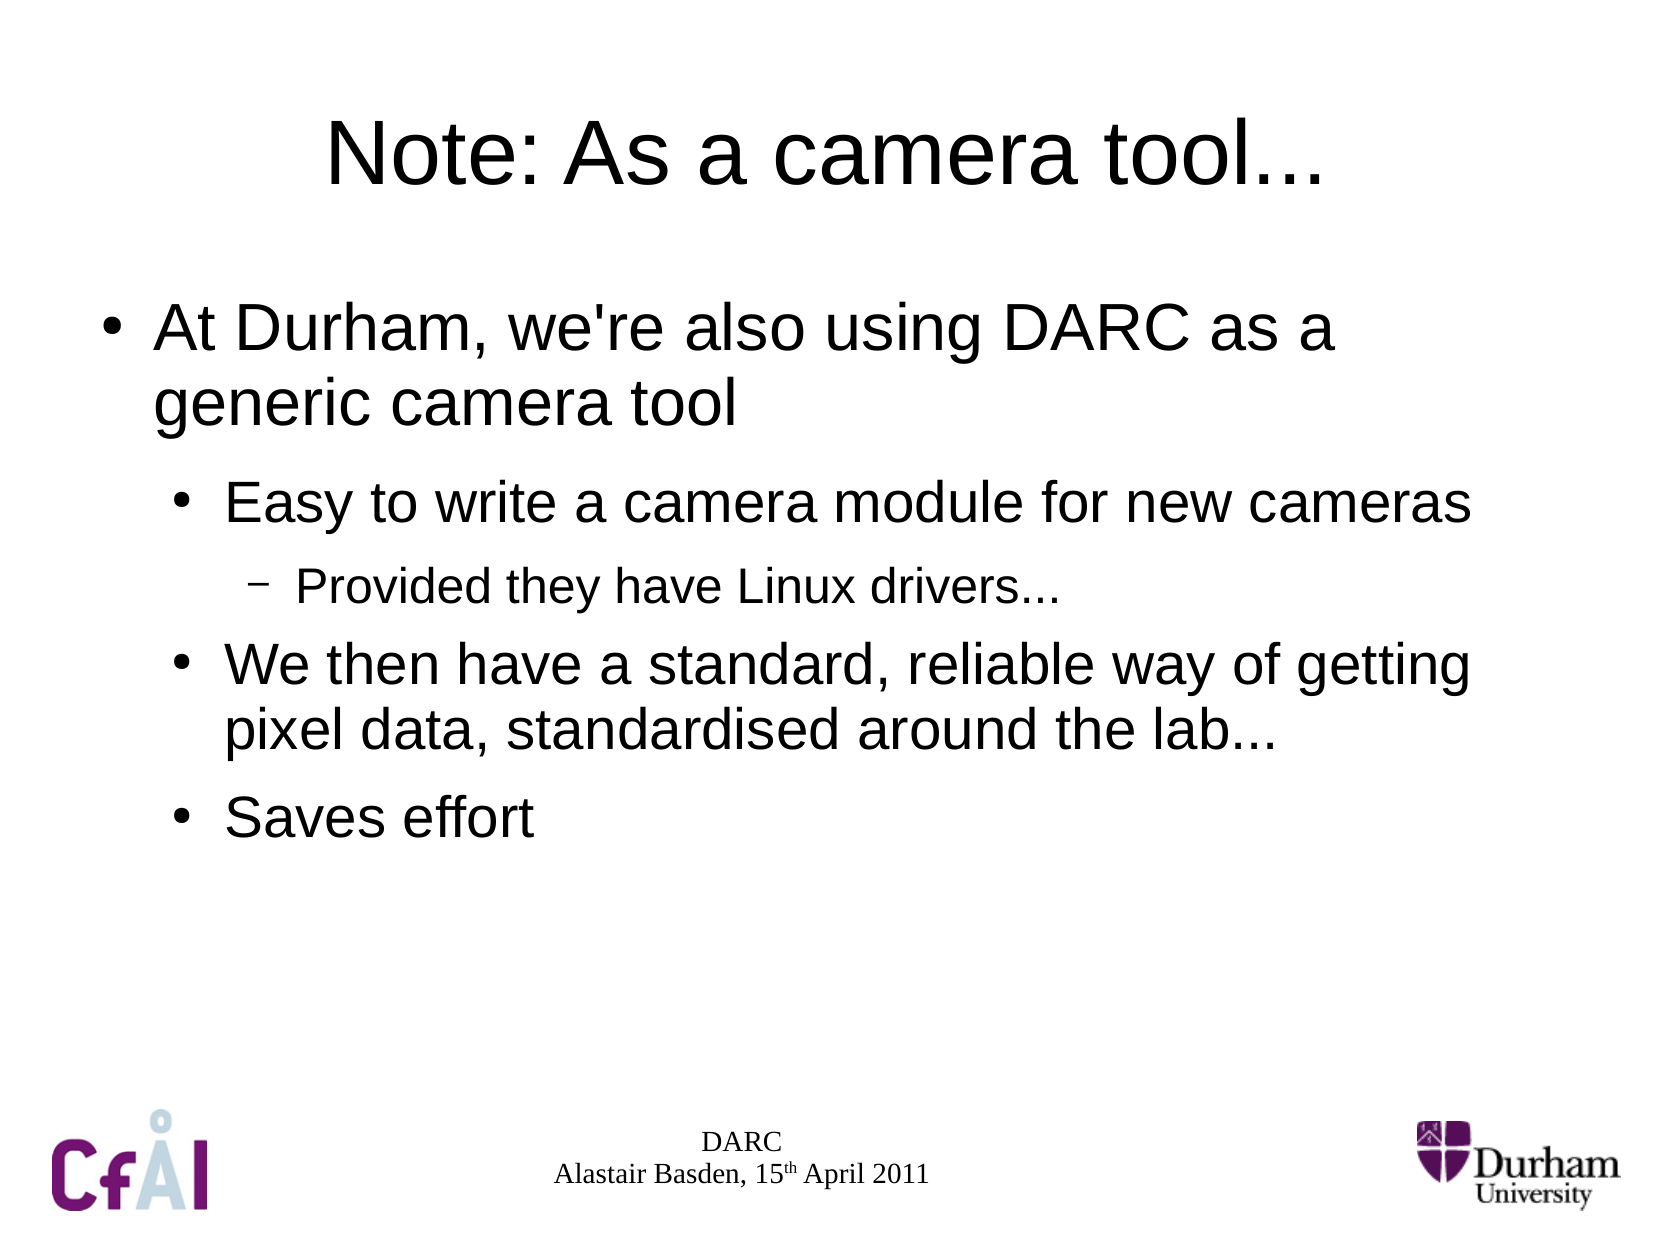

# Note: As a camera tool...
At Durham, we're also using DARC as a generic camera tool
Easy to write a camera module for new cameras
Provided they have Linux drivers...
We then have a standard, reliable way of getting pixel data, standardised around the lab...
Saves effort